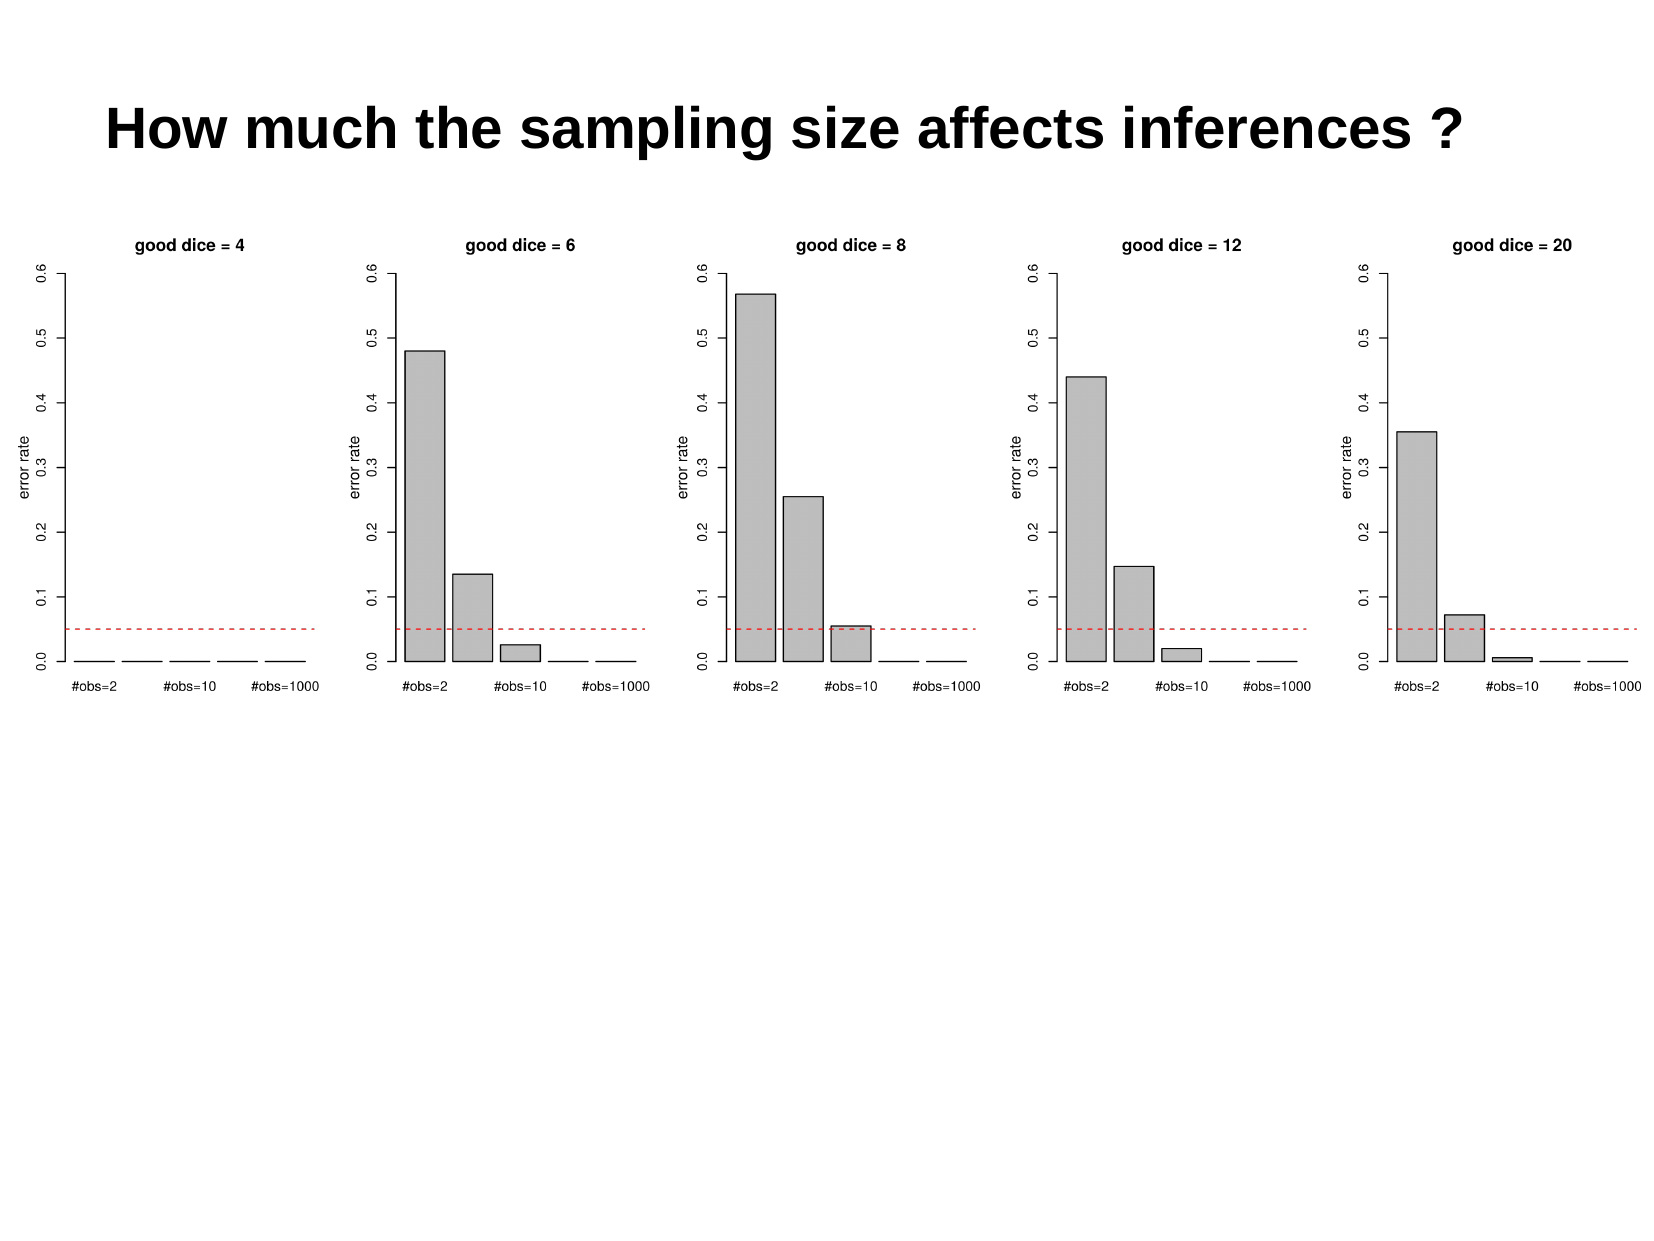

How much the sampling size affects inferences ?